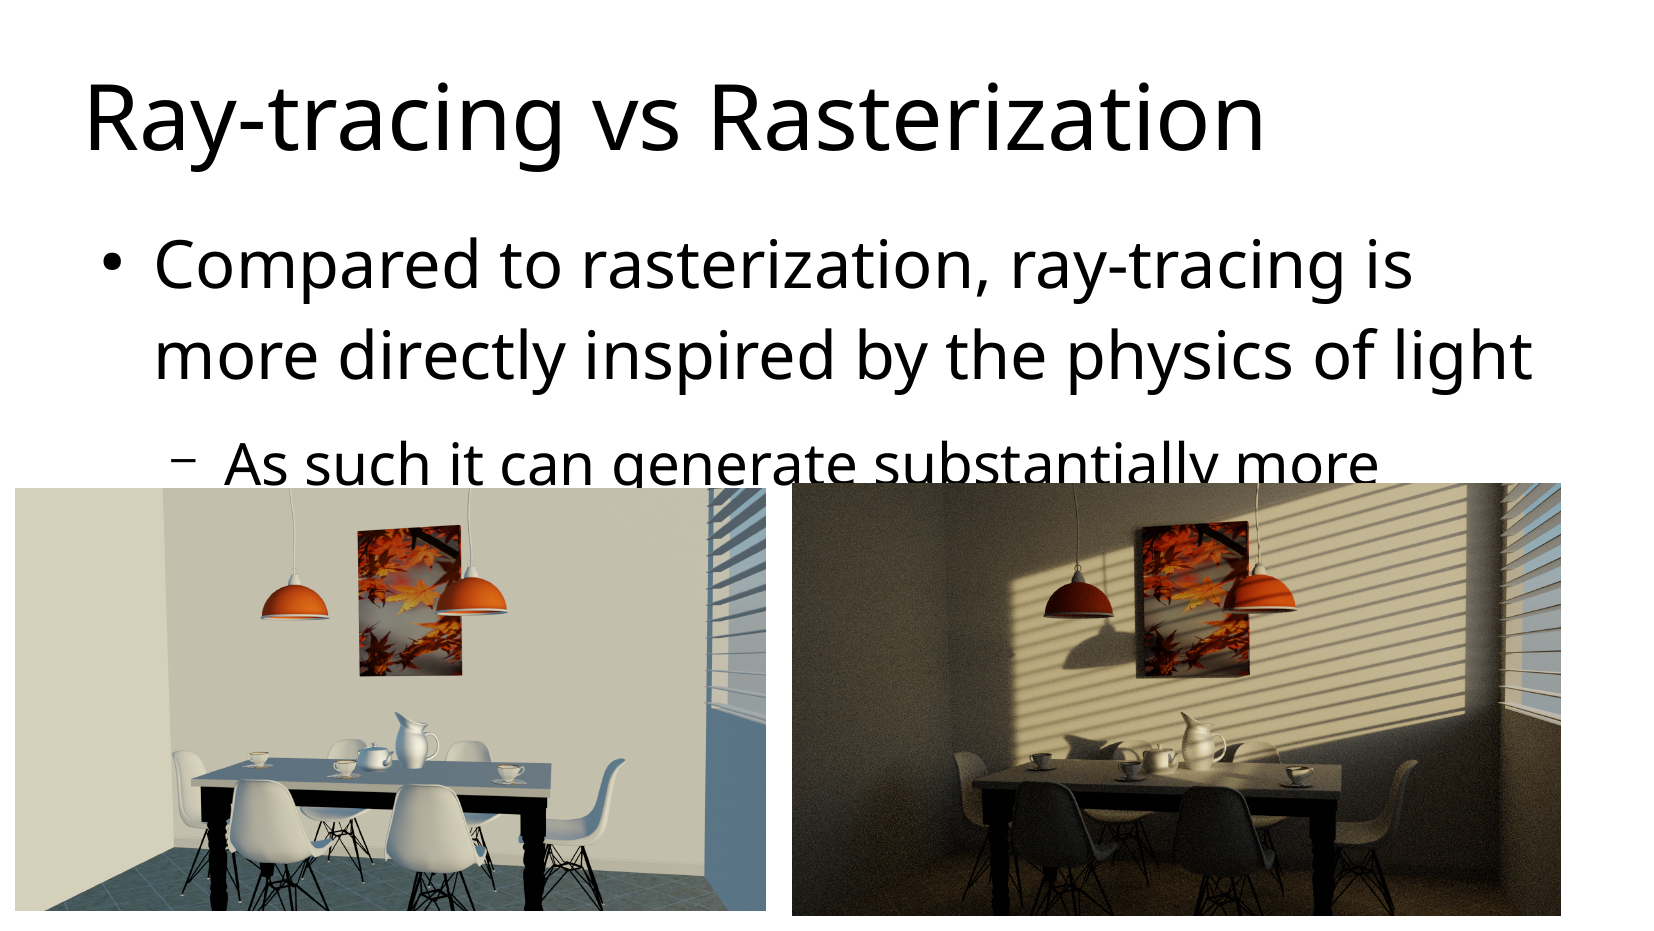

# Ray-tracing vs Rasterization
Compared to rasterization, ray-tracing is more directly inspired by the physics of light
As such it can generate substantially more realistic images